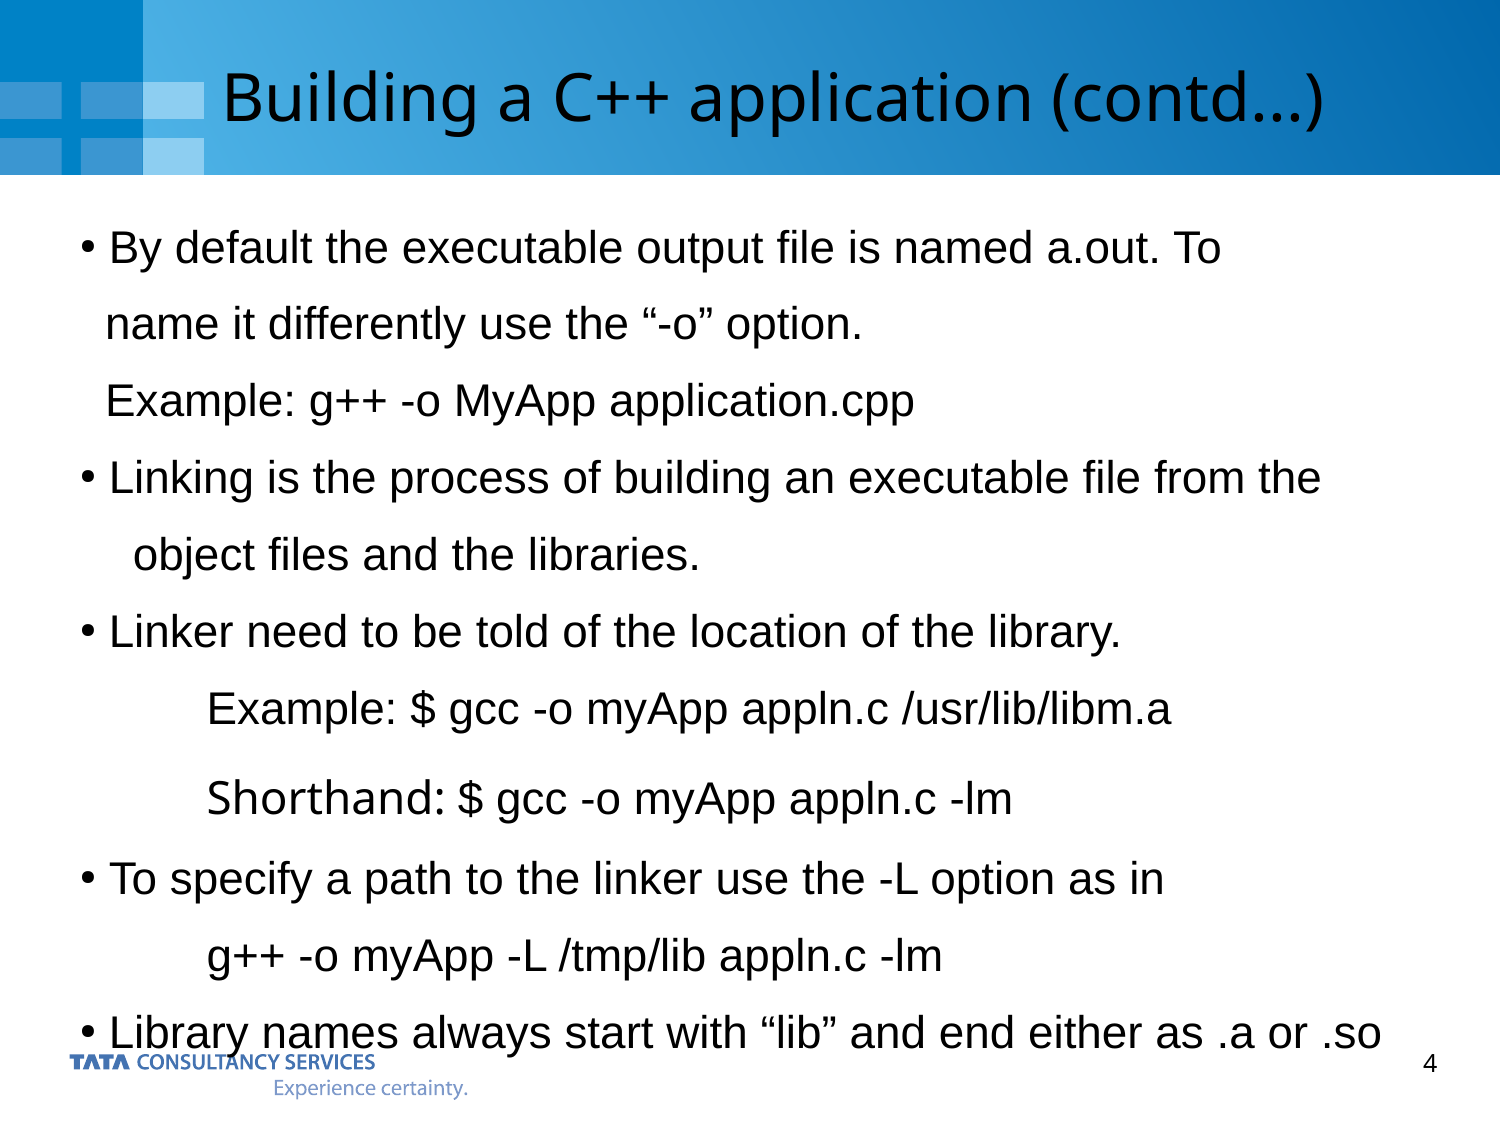

Building a C++ application (contd...)
 By default the executable output file is named a.out. To
 name it differently use the “-o” option.
 Example: g++ -o MyApp application.cpp
 Linking is the process of building an executable file from the object files and the libraries.
 Linker need to be told of the location of the library.
	Example: $ gcc -o myApp appln.c /usr/lib/libm.a
	Shorthand: $ gcc -o myApp appln.c -lm
 To specify a path to the linker use the -L option as in
	g++ -o myApp -L /tmp/lib appln.c -lm
 Library names always start with “lib” and end either as .a or .so